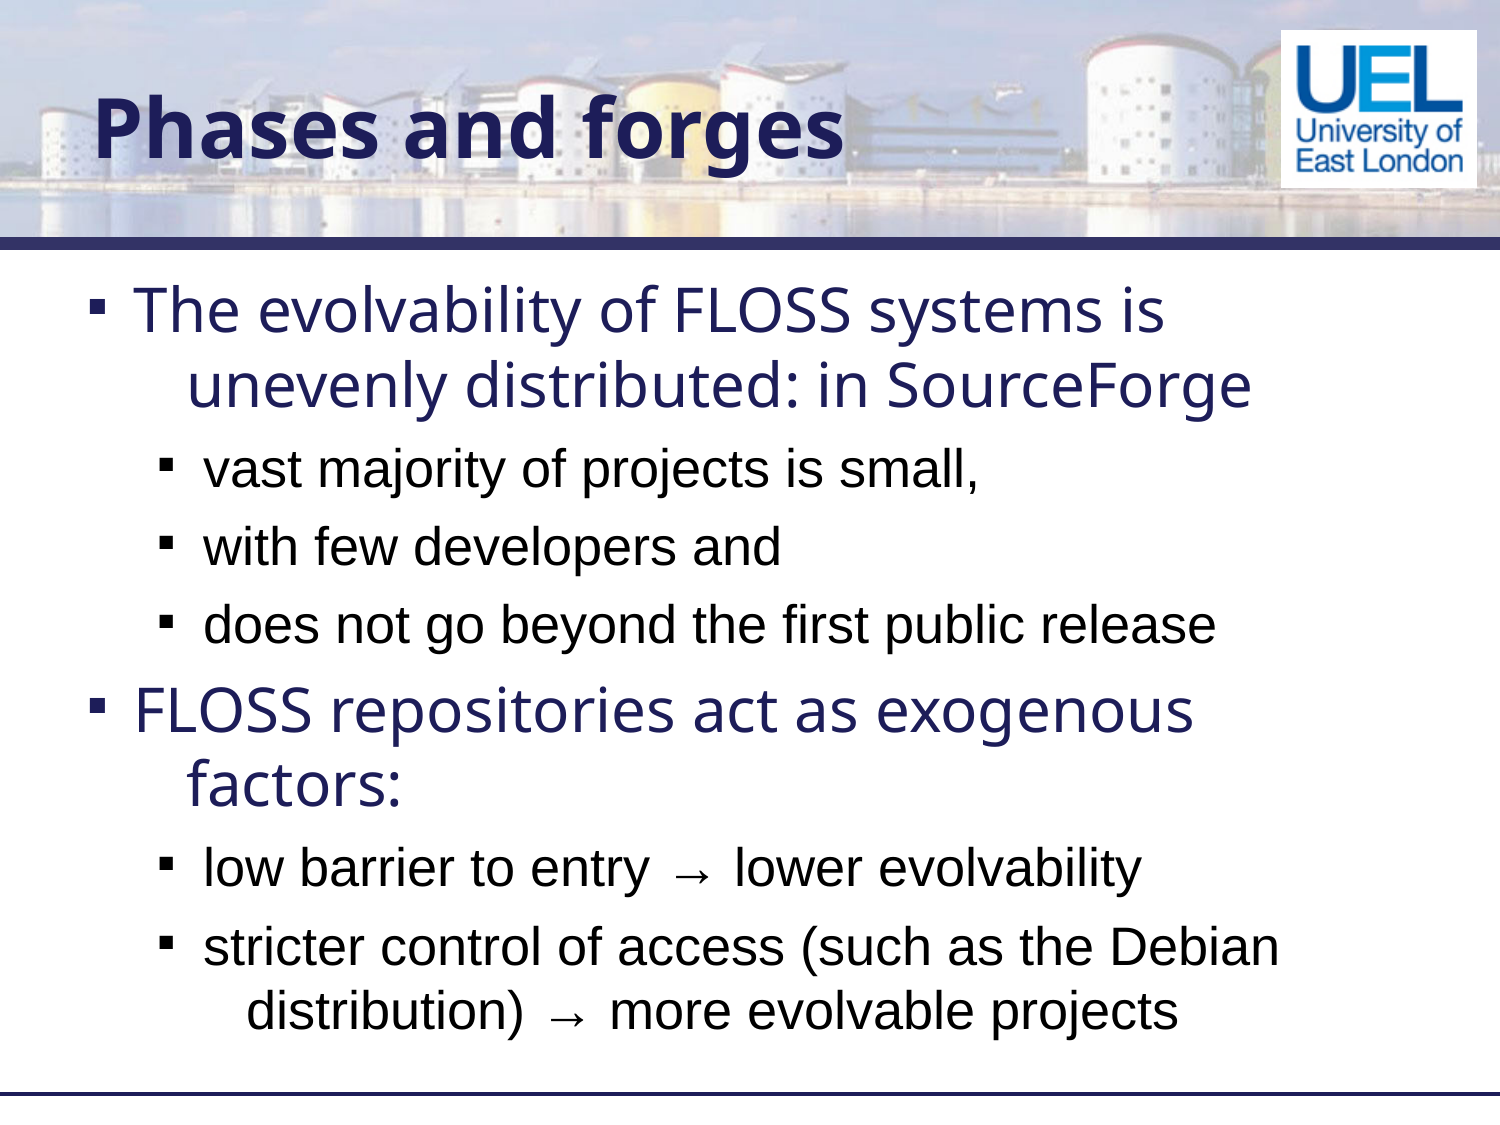

# Phases and forges
The evolvability of FLOSS systems is unevenly distributed: in SourceForge
vast majority of projects is small,
with few developers and
does not go beyond the first public release
FLOSS repositories act as exogenous factors:
low barrier to entry → lower evolvability
stricter control of access (such as the Debian distribution) → more evolvable projects